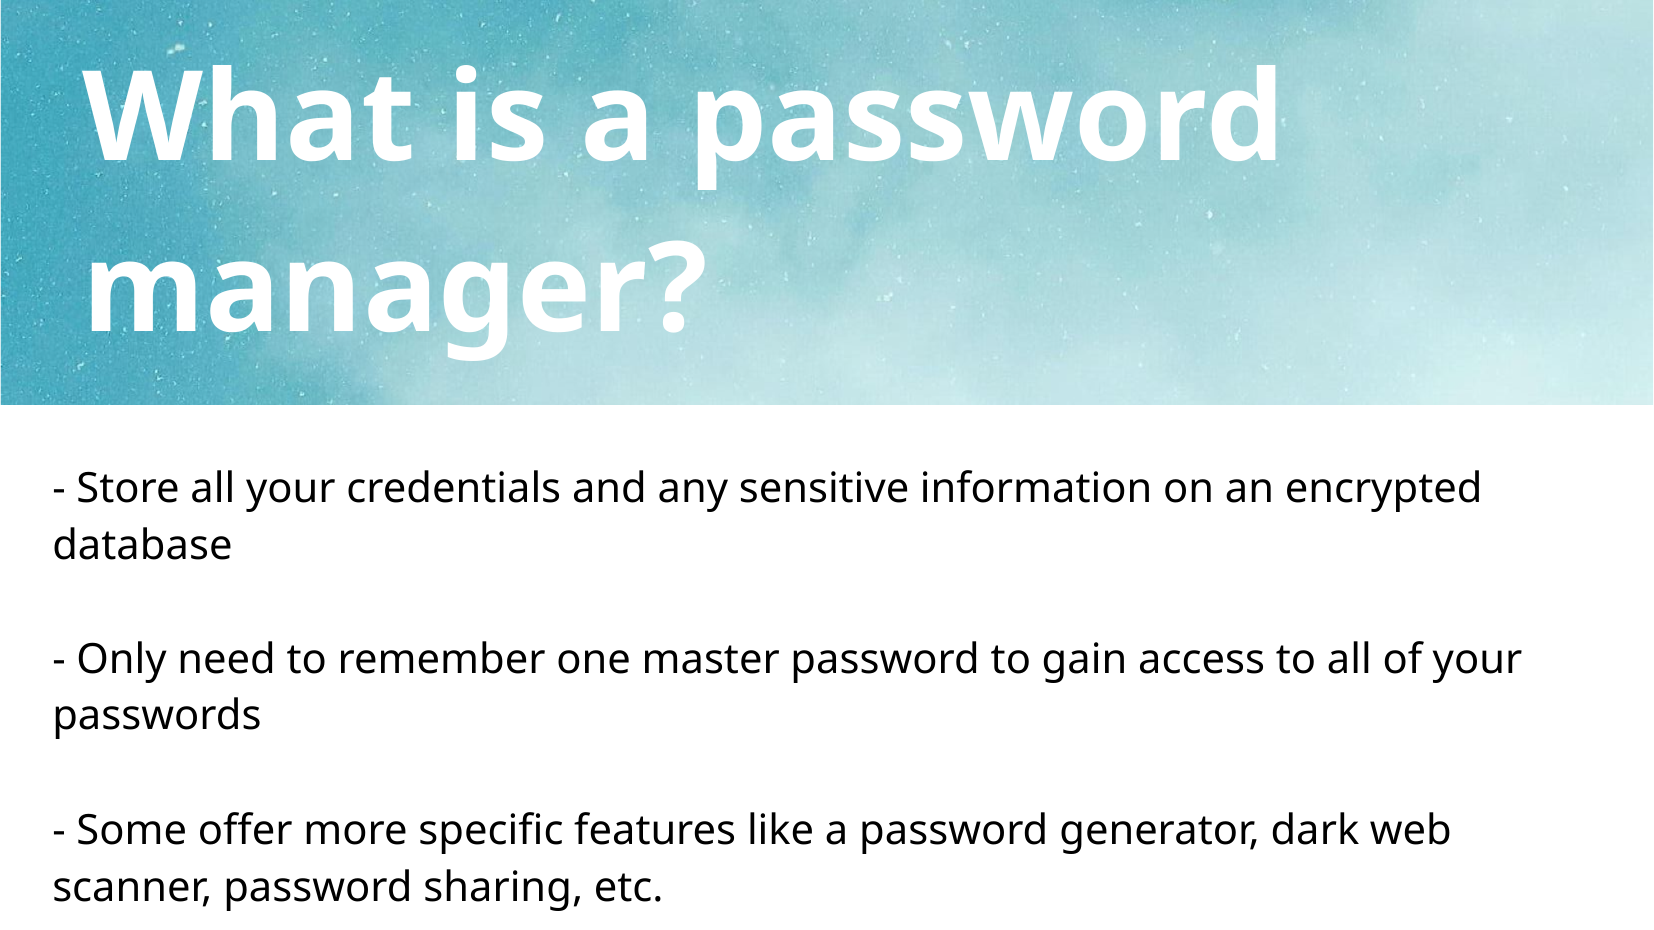

# What is a password manager?
- Store all your credentials and any sensitive information on an encrypted database
- Only need to remember one master password to gain access to all of your passwords
- Some offer more specific features like a password generator, dark web scanner, password sharing, etc.